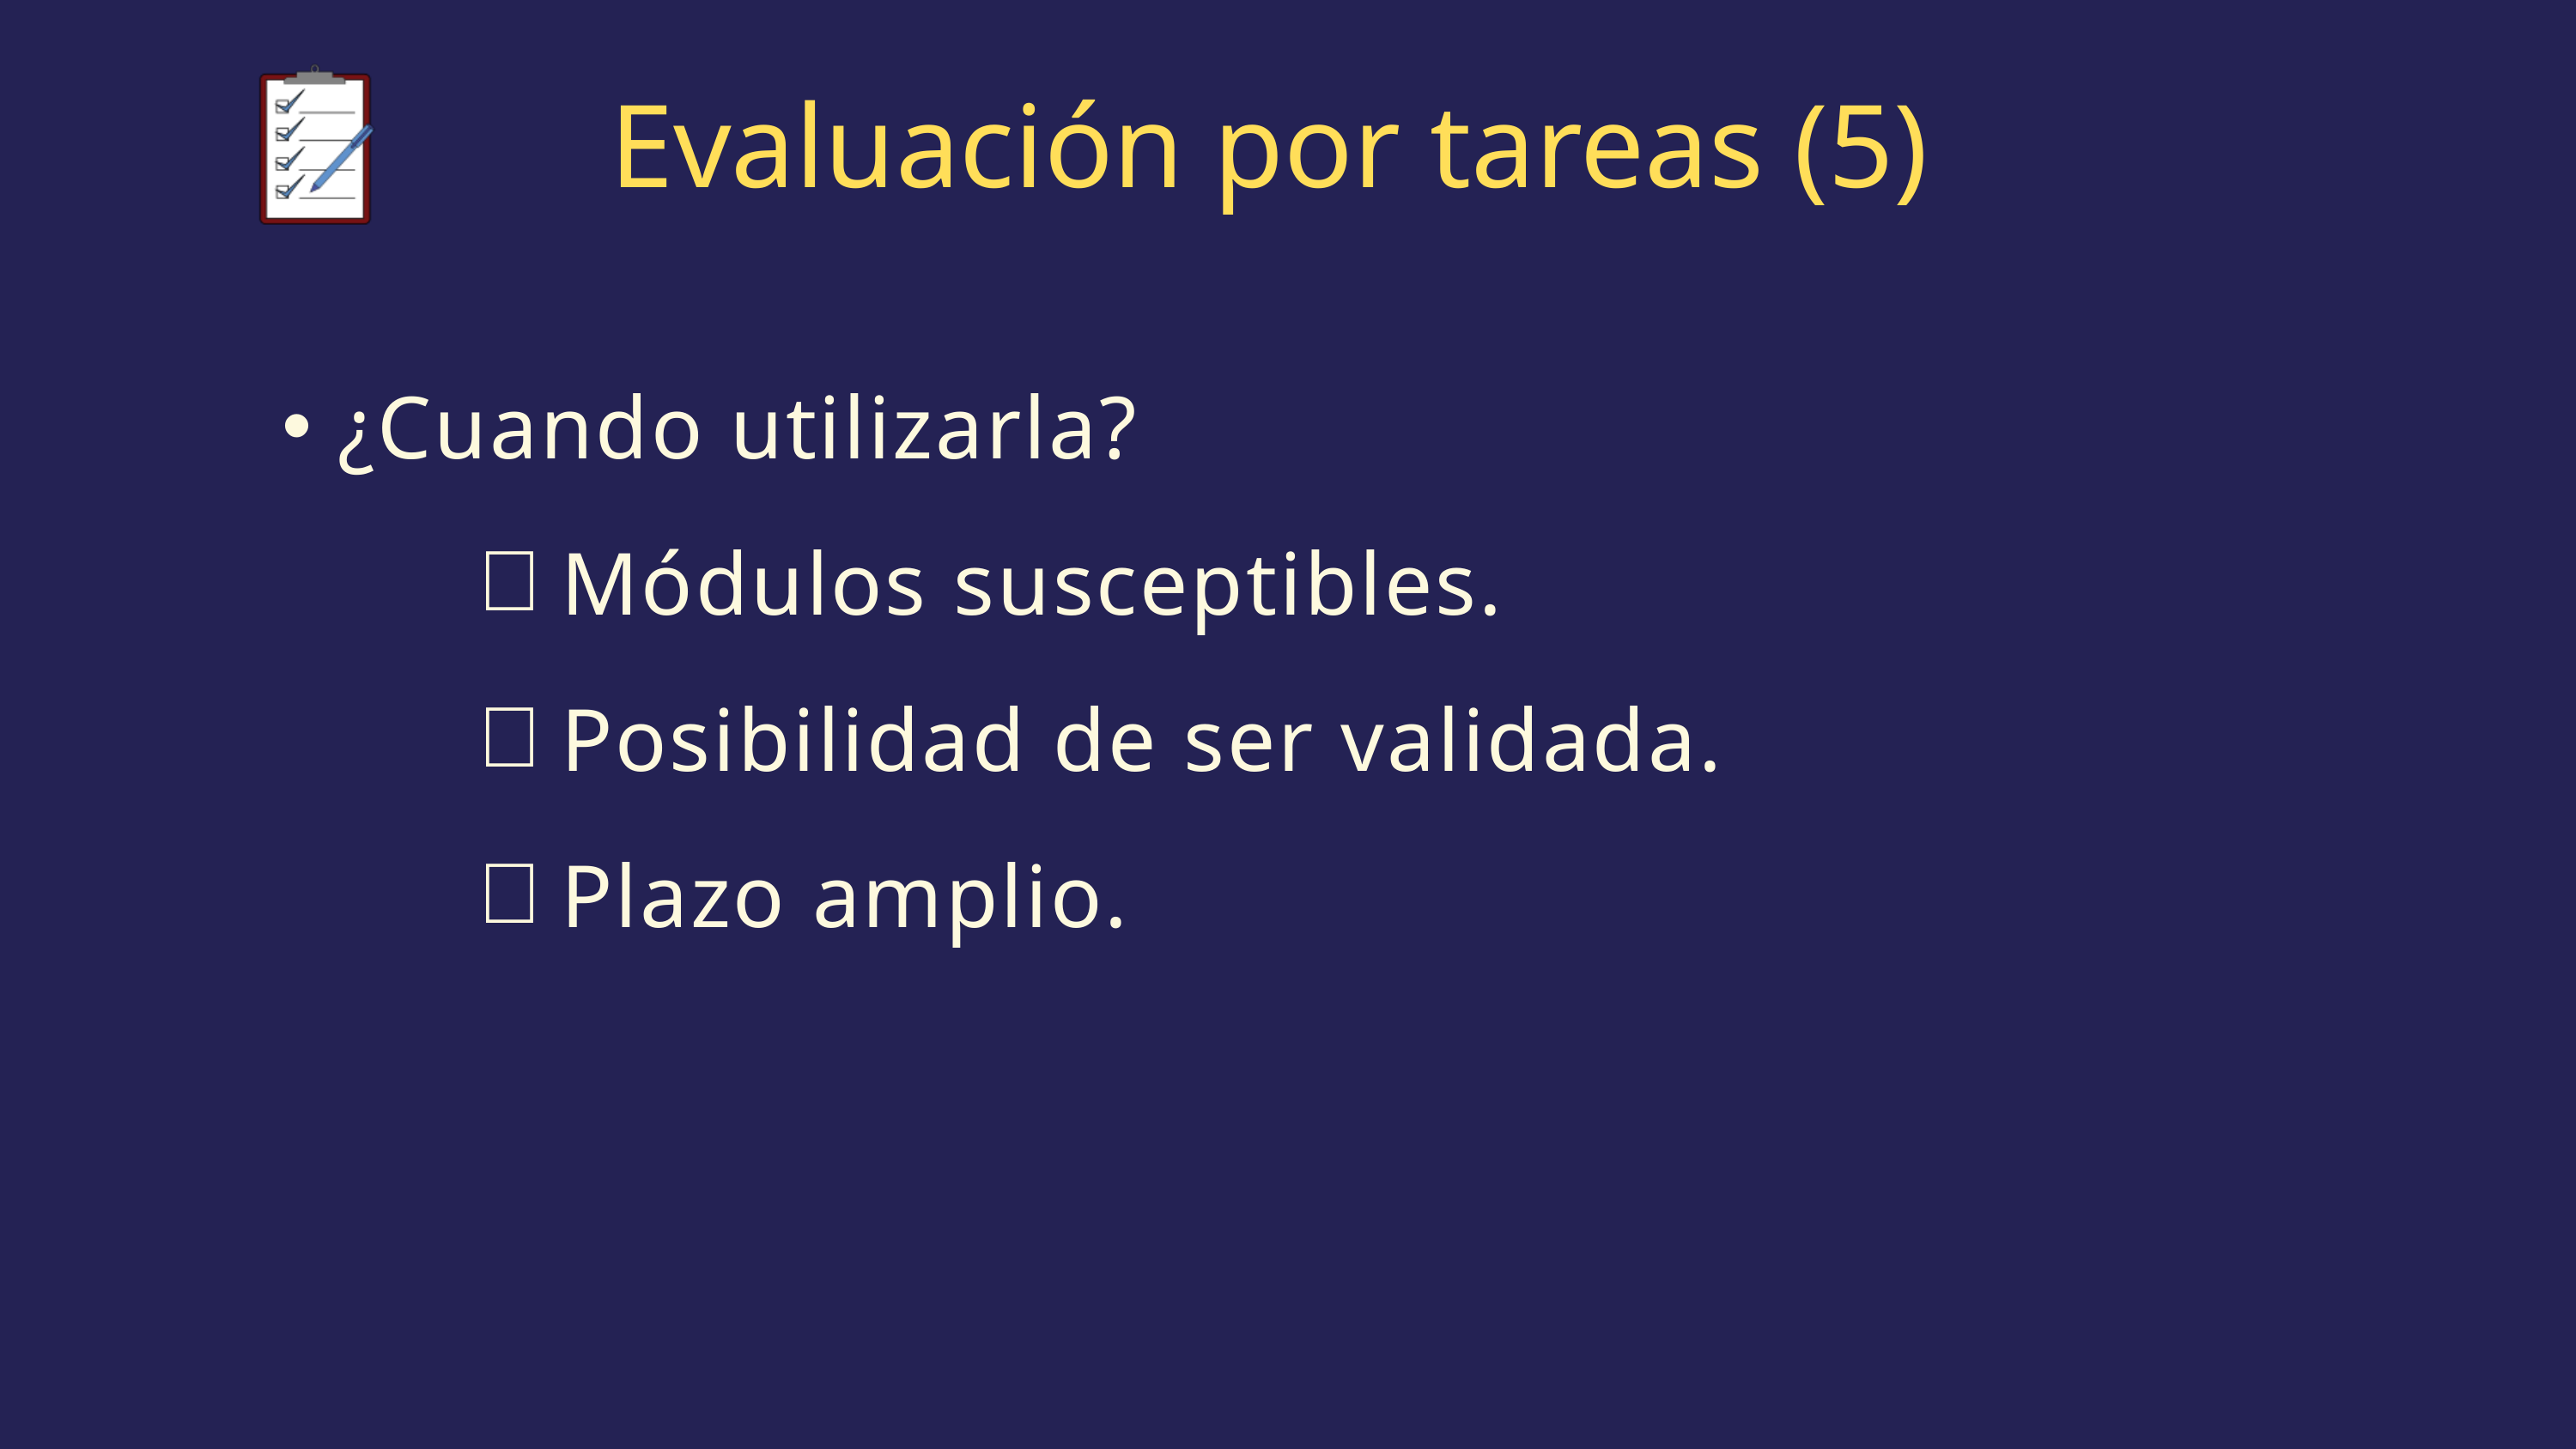

Evaluación por tareas (5)
¿Cuando utilizarla?
Módulos susceptibles.
Posibilidad de ser validada.
Plazo amplio.